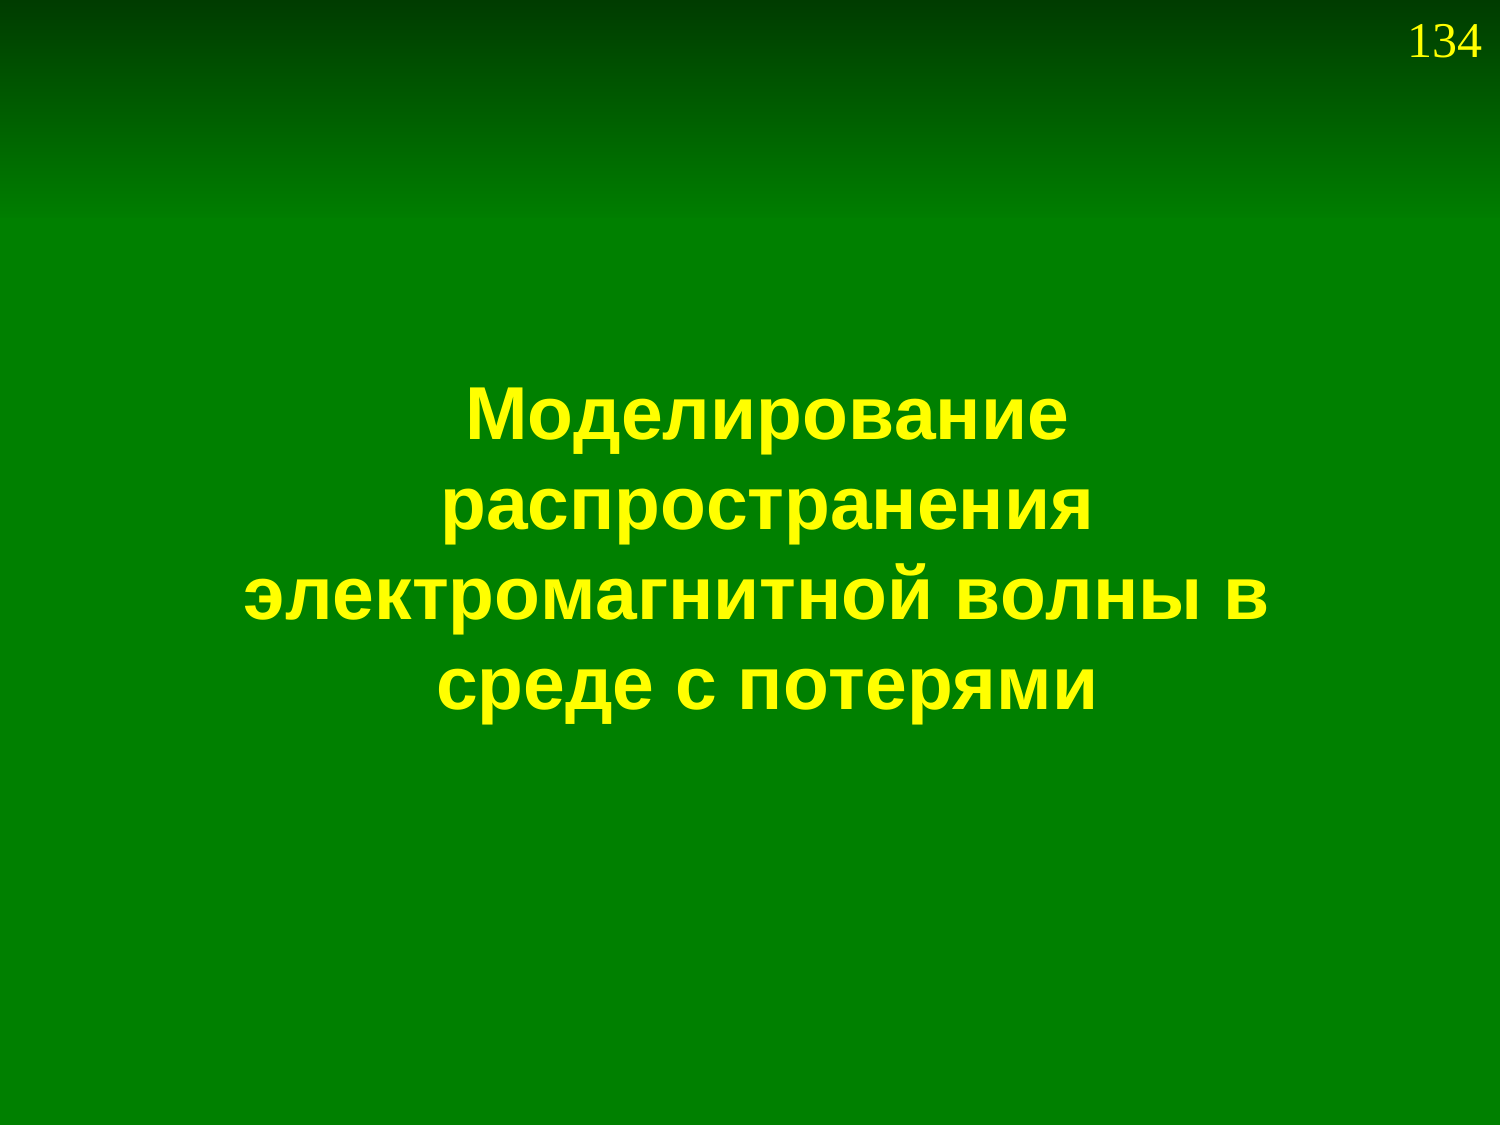

# Моделирование распространения электромагнитной волны в среде с потерями